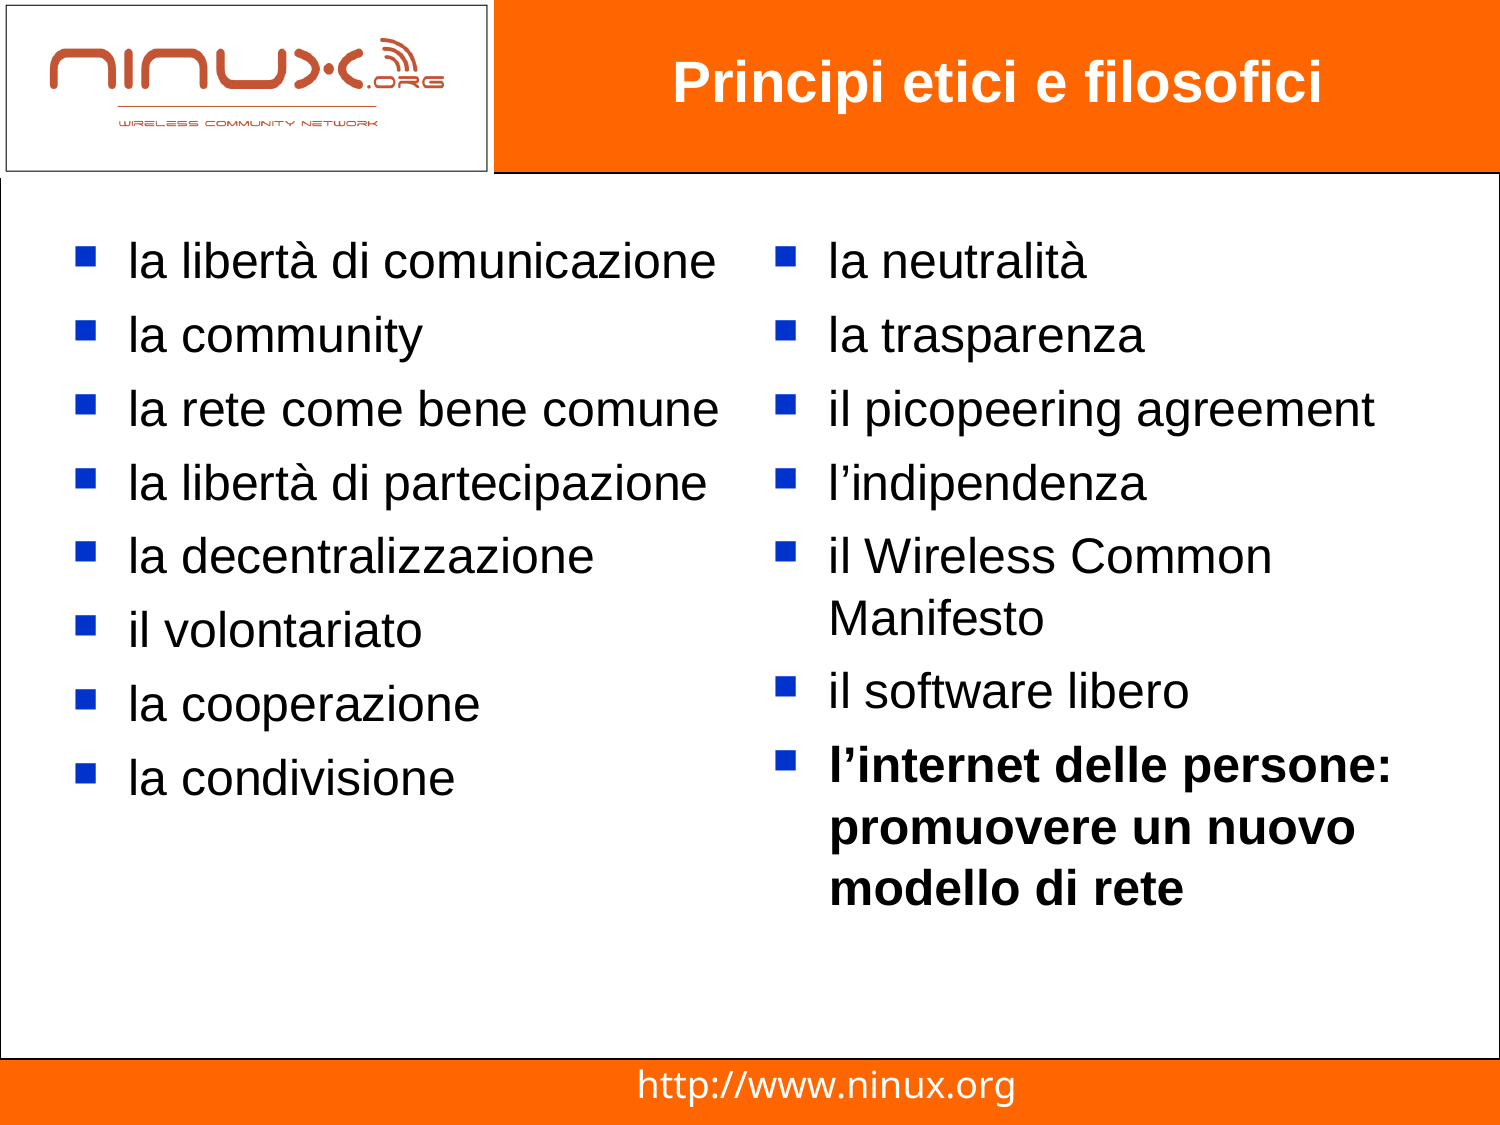

Principi etici e filosofici
# la libertà di comunicazione
la community
la rete come bene comune
la libertà di partecipazione
la decentralizzazione
il volontariato
la cooperazione
la condivisione
la neutralità
la trasparenza
il picopeering agreement
l’indipendenza
il Wireless Common Manifesto
il software libero
l’internet delle persone: promuovere un nuovo modello di rete
http://www.ninux.org